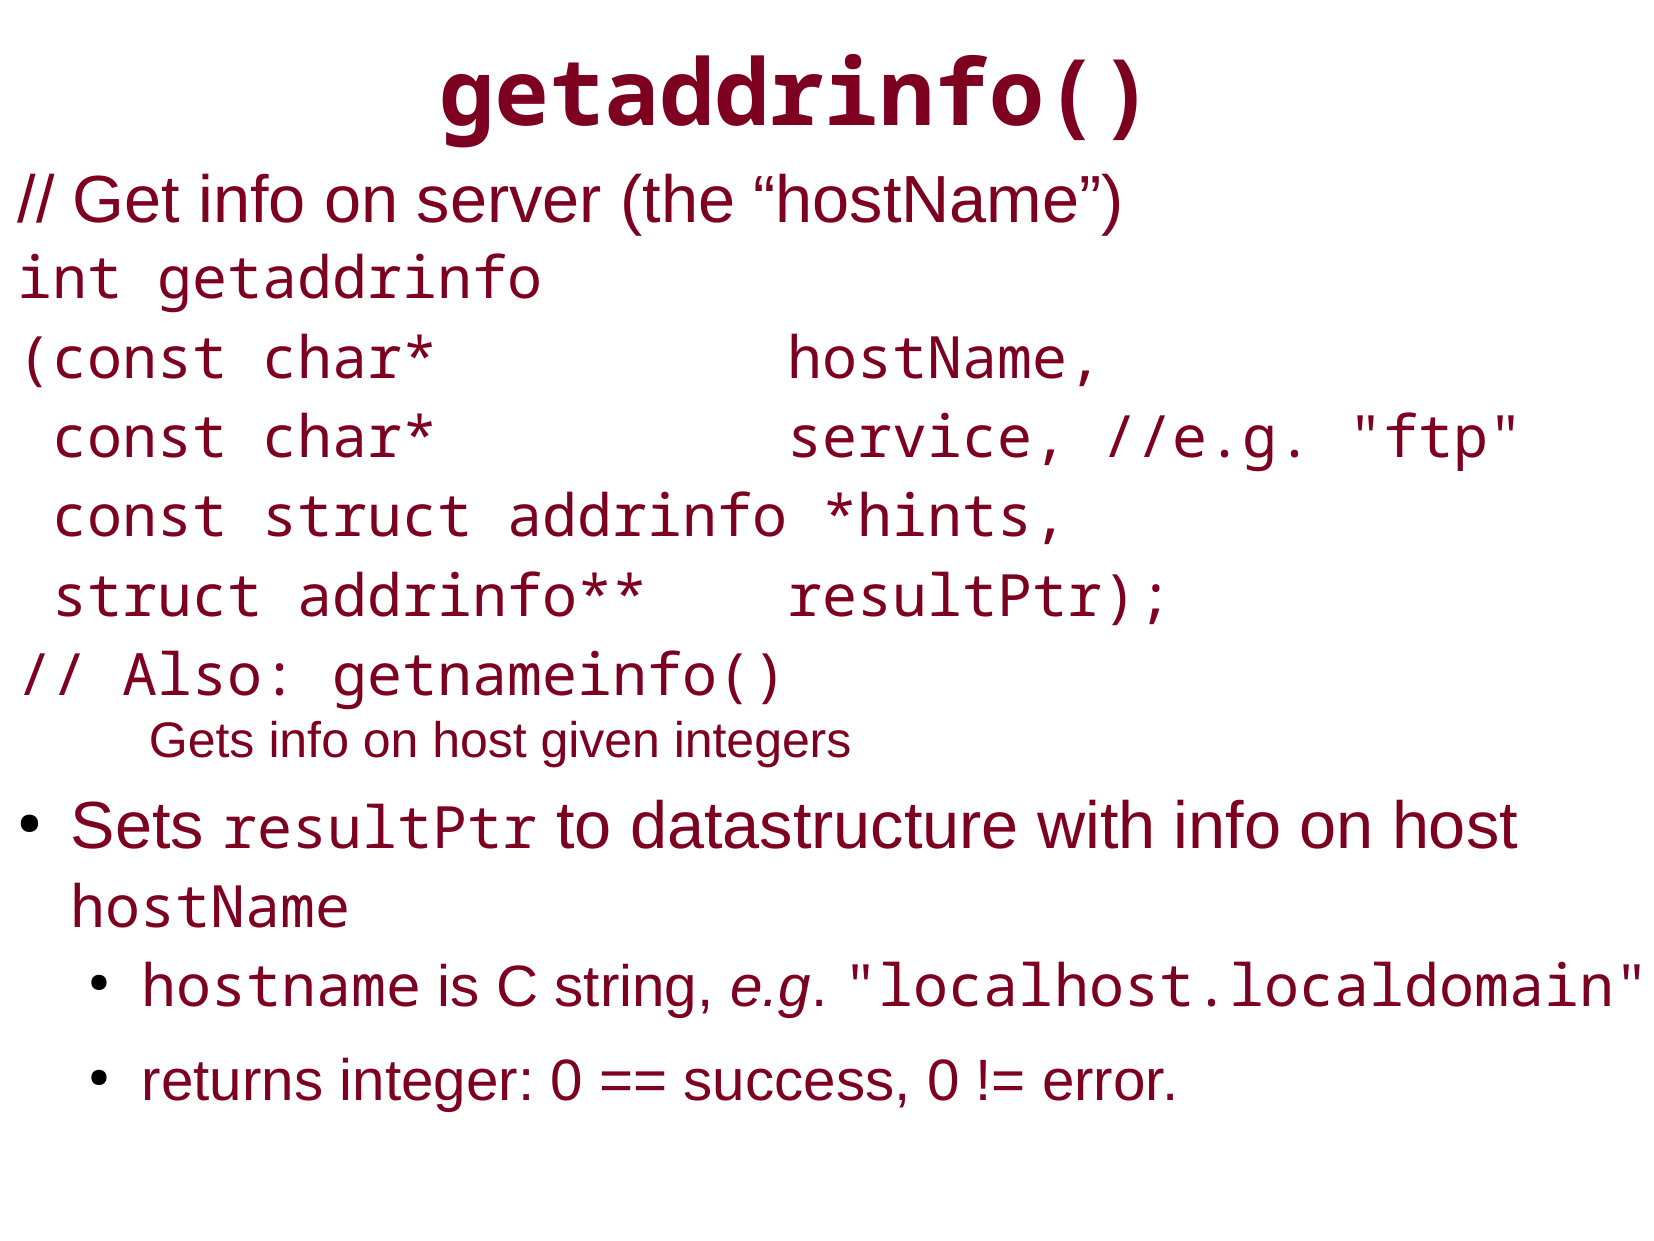

# getaddrinfo()
// Get info on server (the “hostName”)
int getaddrinfo
(const char* hostName,
 const char* service, //e.g. "ftp"
 const struct addrinfo *hints,
 struct addrinfo** resultPtr);
// Also: getnameinfo()
Gets info on host given integers
Sets resultPtr to datastructure with info on host hostName
hostname is C string, e.g. "localhost.localdomain"
returns integer: 0 == success, 0 != error.